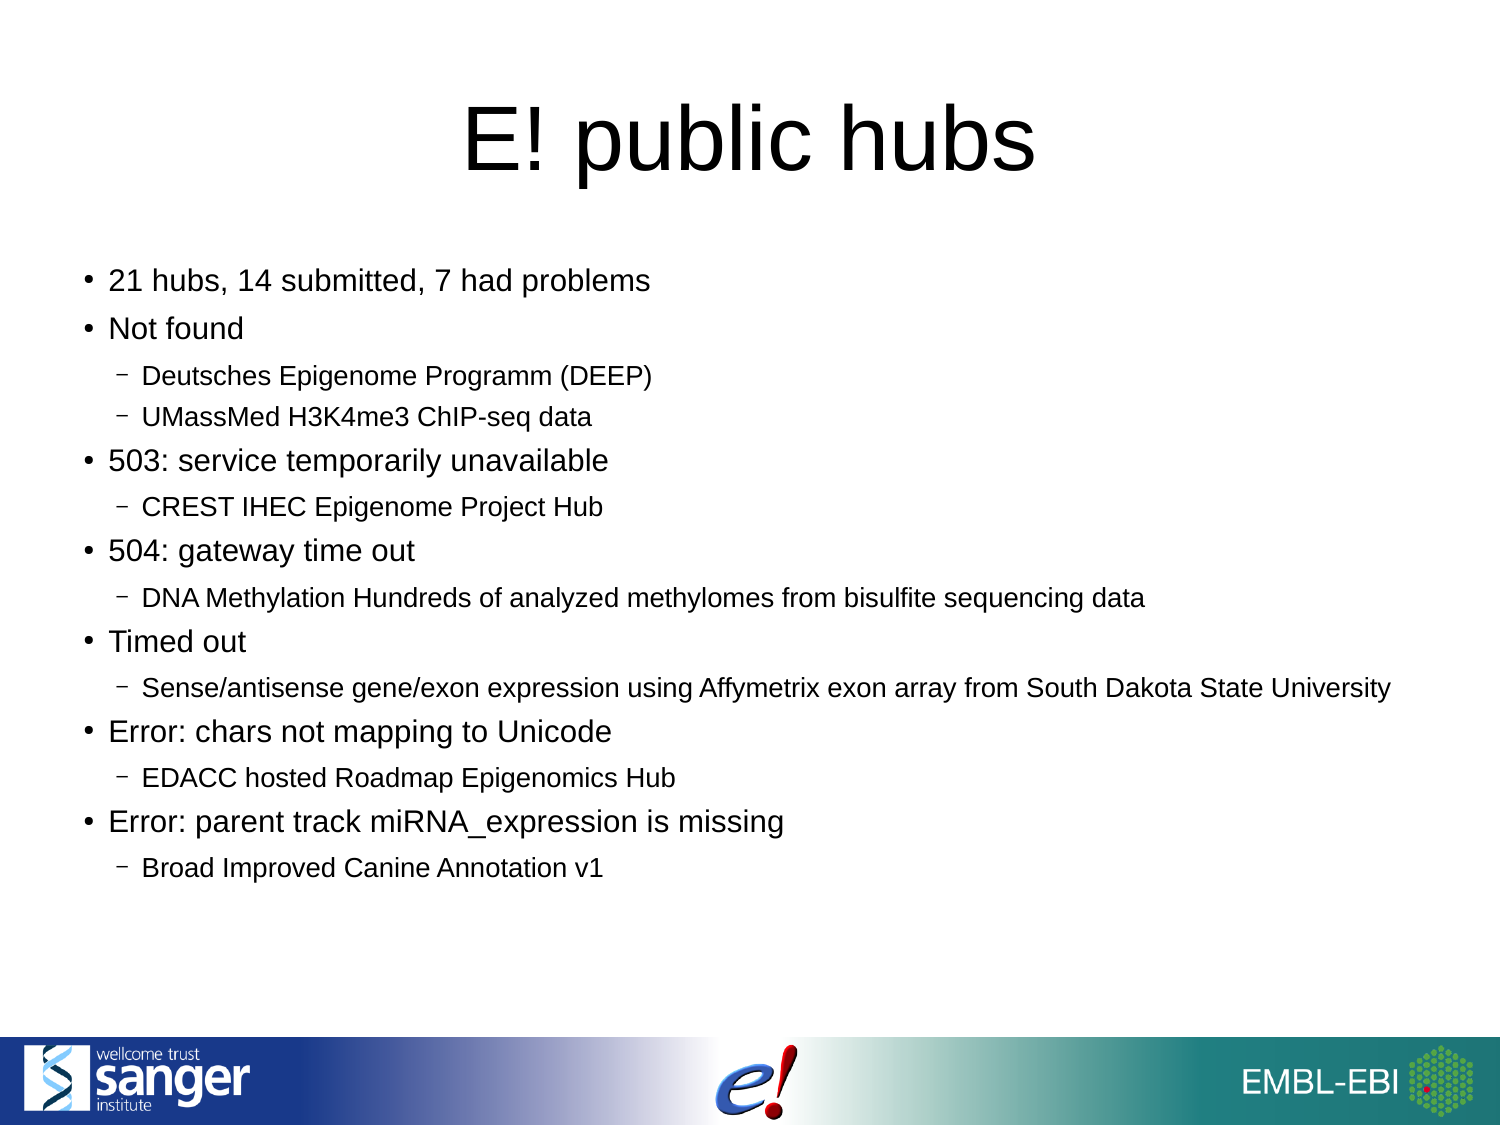

# E! public hubs
21 hubs, 14 submitted, 7 had problems
Not found
Deutsches Epigenome Programm (DEEP)
UMassMed H3K4me3 ChIP-seq data
503: service temporarily unavailable
CREST IHEC Epigenome Project Hub
504: gateway time out
DNA Methylation Hundreds of analyzed methylomes from bisulfite sequencing data
Timed out
Sense/antisense gene/exon expression using Affymetrix exon array from South Dakota State University
Error: chars not mapping to Unicode
EDACC hosted Roadmap Epigenomics Hub
Error: parent track miRNA_expression is missing
Broad Improved Canine Annotation v1